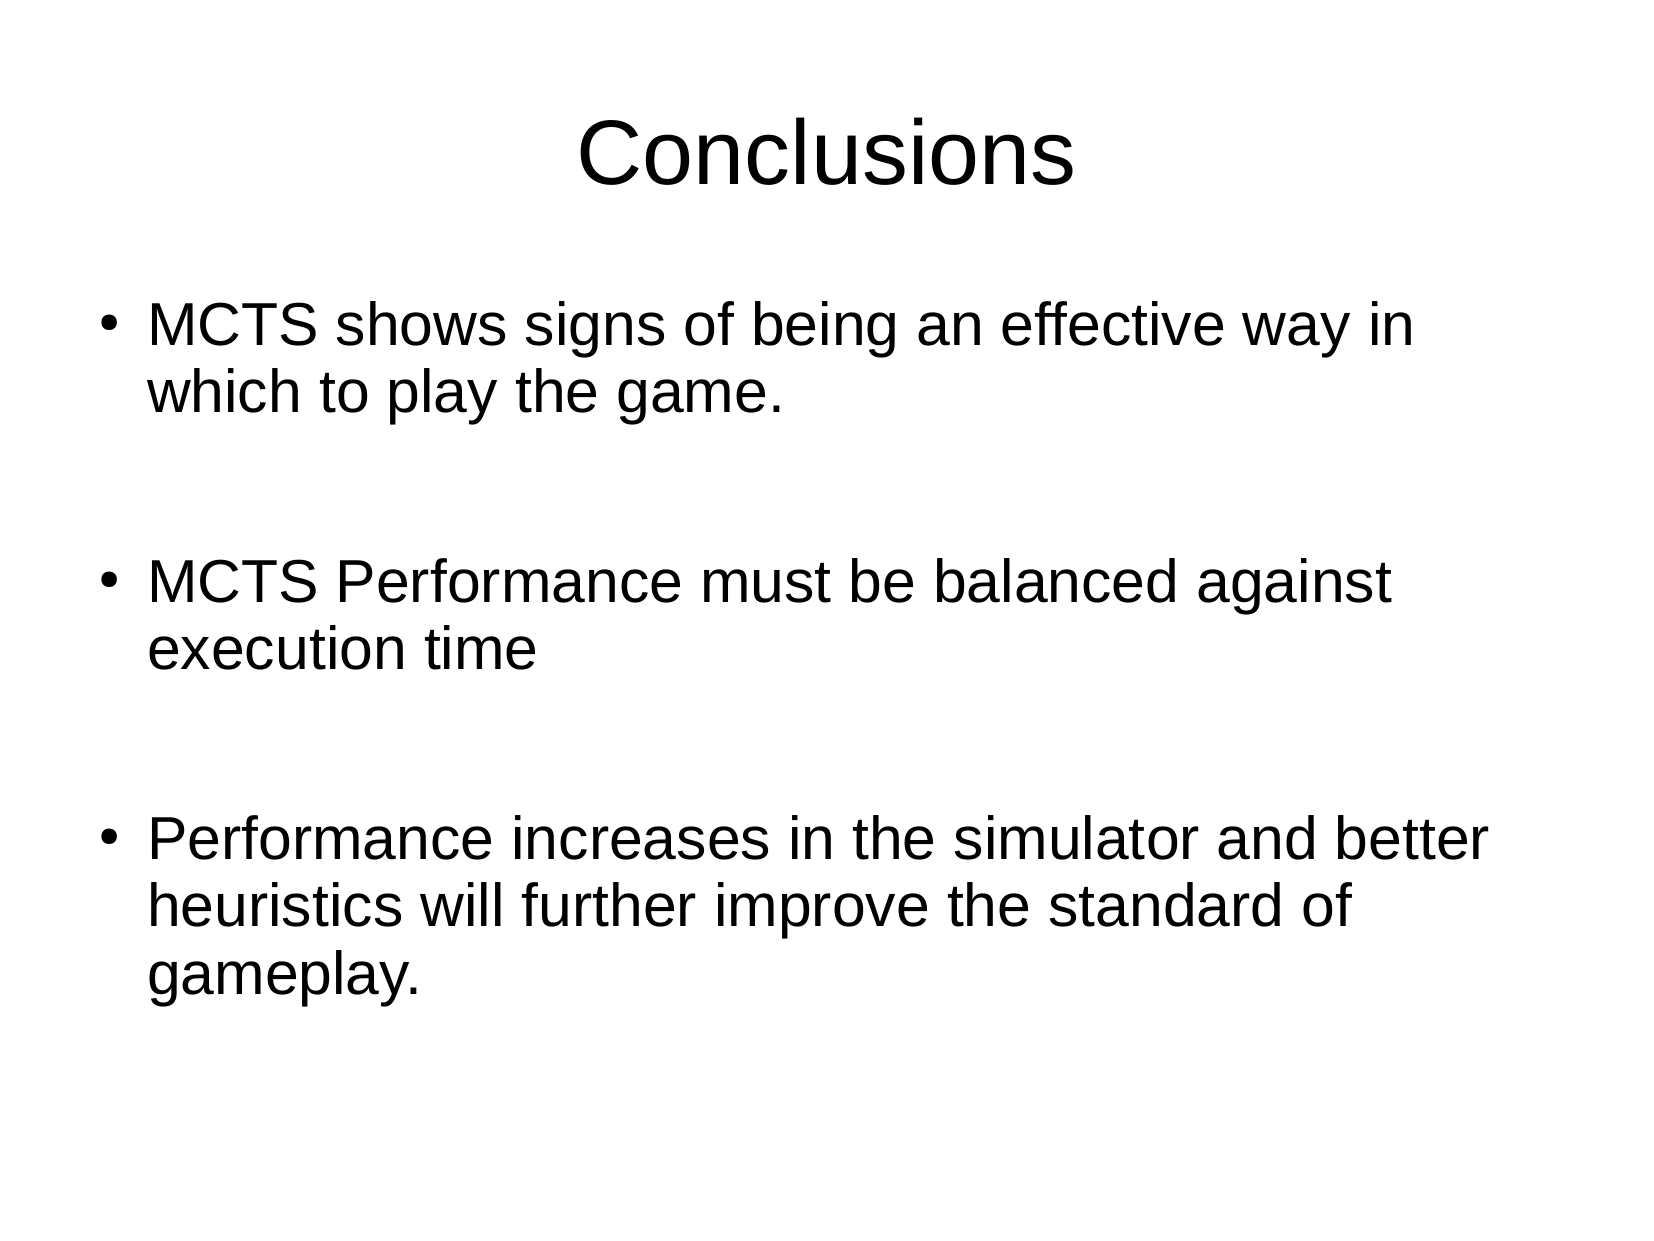

# Conclusions
MCTS shows signs of being an effective way in which to play the game.
MCTS Performance must be balanced against execution time
Performance increases in the simulator and better heuristics will further improve the standard of gameplay.